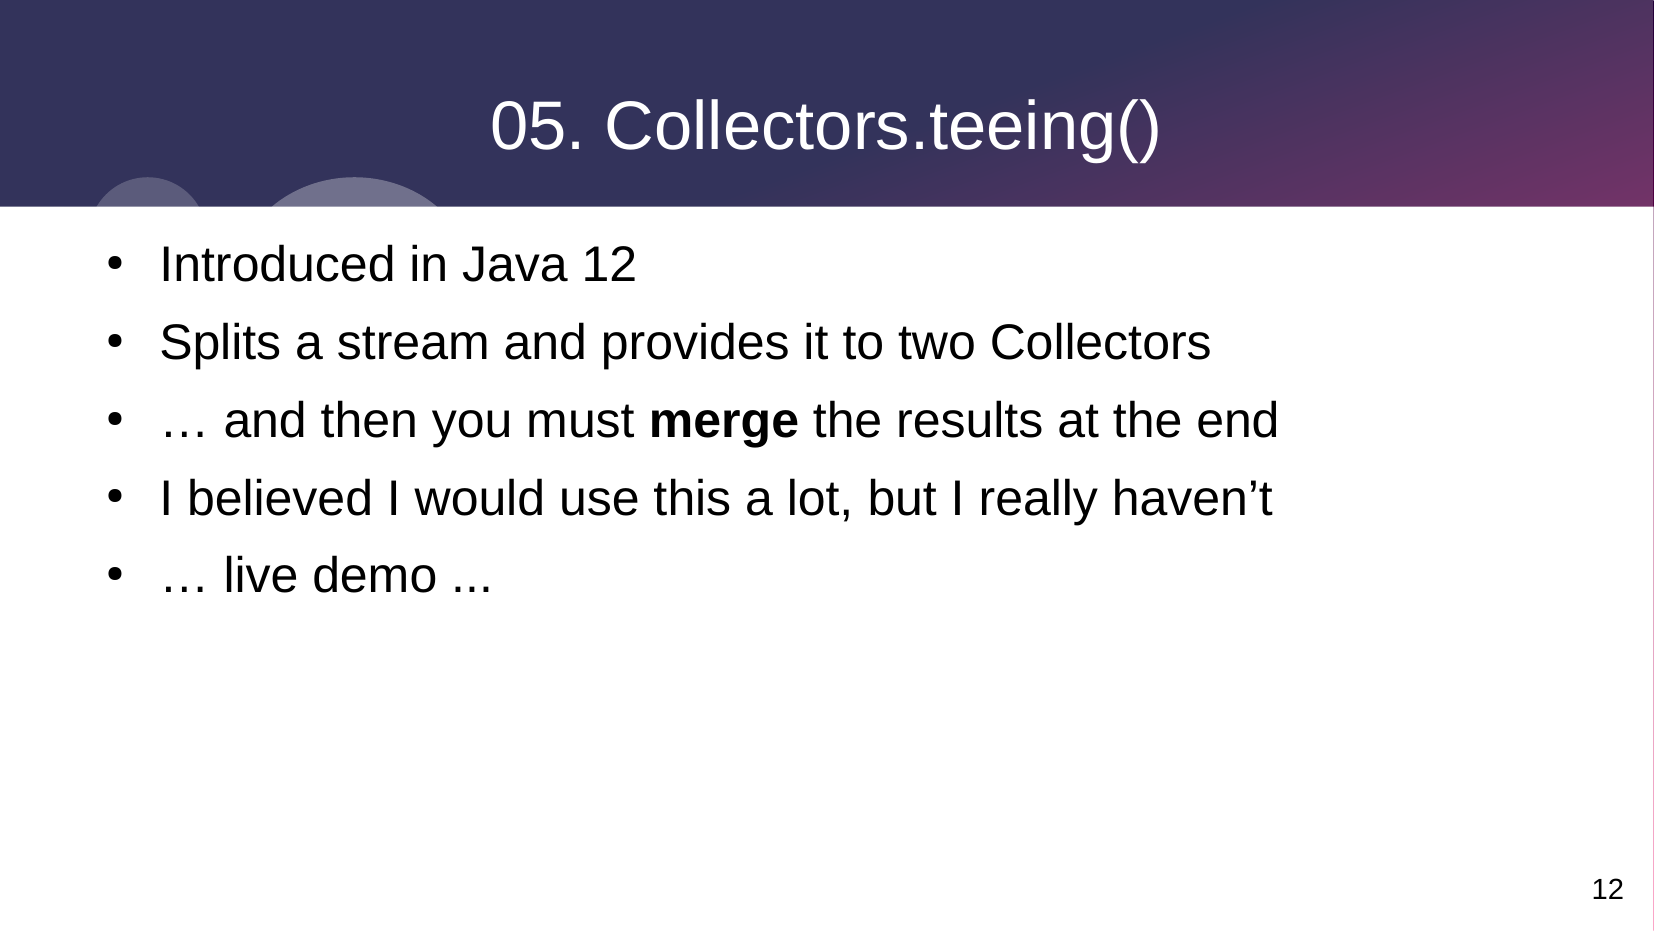

# 05. Collectors.teeing()
Introduced in Java 12
Splits a stream and provides it to two Collectors
… and then you must merge the results at the end
I believed I would use this a lot, but I really haven’t
… live demo ...